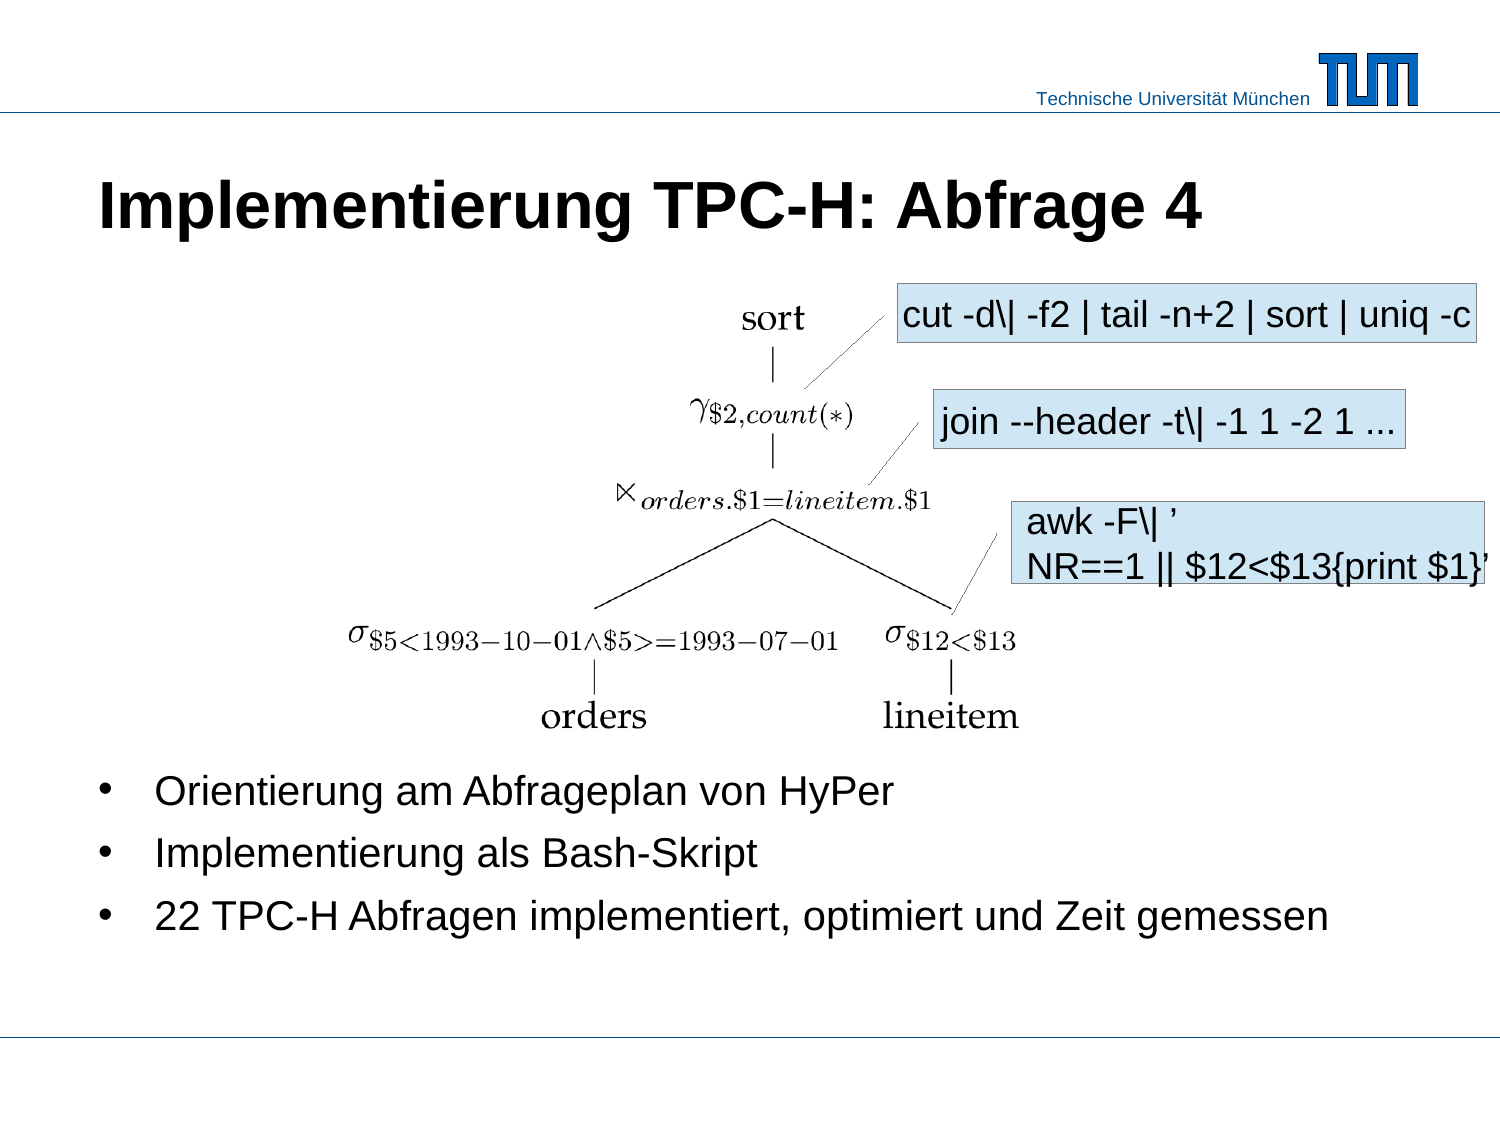

# Implementierung TPC-H: Abfrage 4
cut -d\| -f2 | tail -n+2 | sort | uniq -c
join --header -t\| -1 1 -2 1 ...
awk -F\| ’
NR==1 || $12<$13{print $1}’
Orientierung am Abfrageplan von HyPer
Implementierung als Bash-Skript
22 TPC-H Abfragen implementiert, optimiert und Zeit gemessen